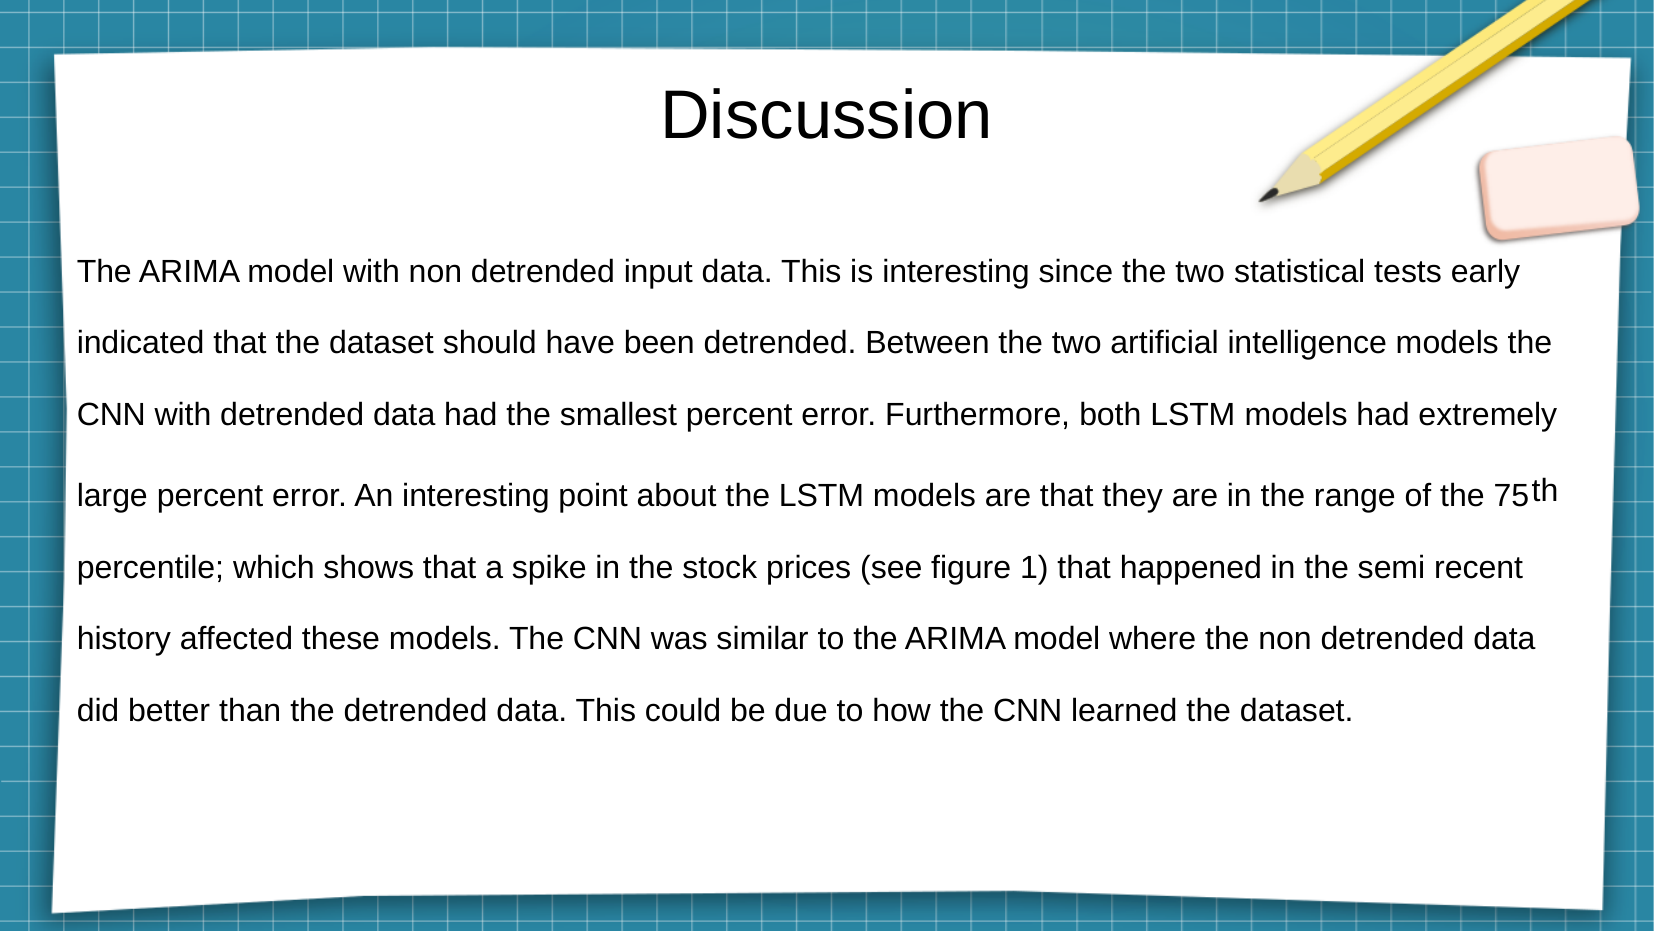

# Discussion
The ARIMA model with non detrended input data. This is interesting since the two statistical tests early indicated that the dataset should have been detrended. Between the two artificial intelligence models the CNN with detrended data had the smallest percent error. Furthermore, both LSTM models had extremely large percent error. An interesting point about the LSTM models are that they are in the range of the 75th percentile; which shows that a spike in the stock prices (see figure 1) that happened in the semi recent history affected these models. The CNN was similar to the ARIMA model where the non detrended data did better than the detrended data. This could be due to how the CNN learned the dataset.